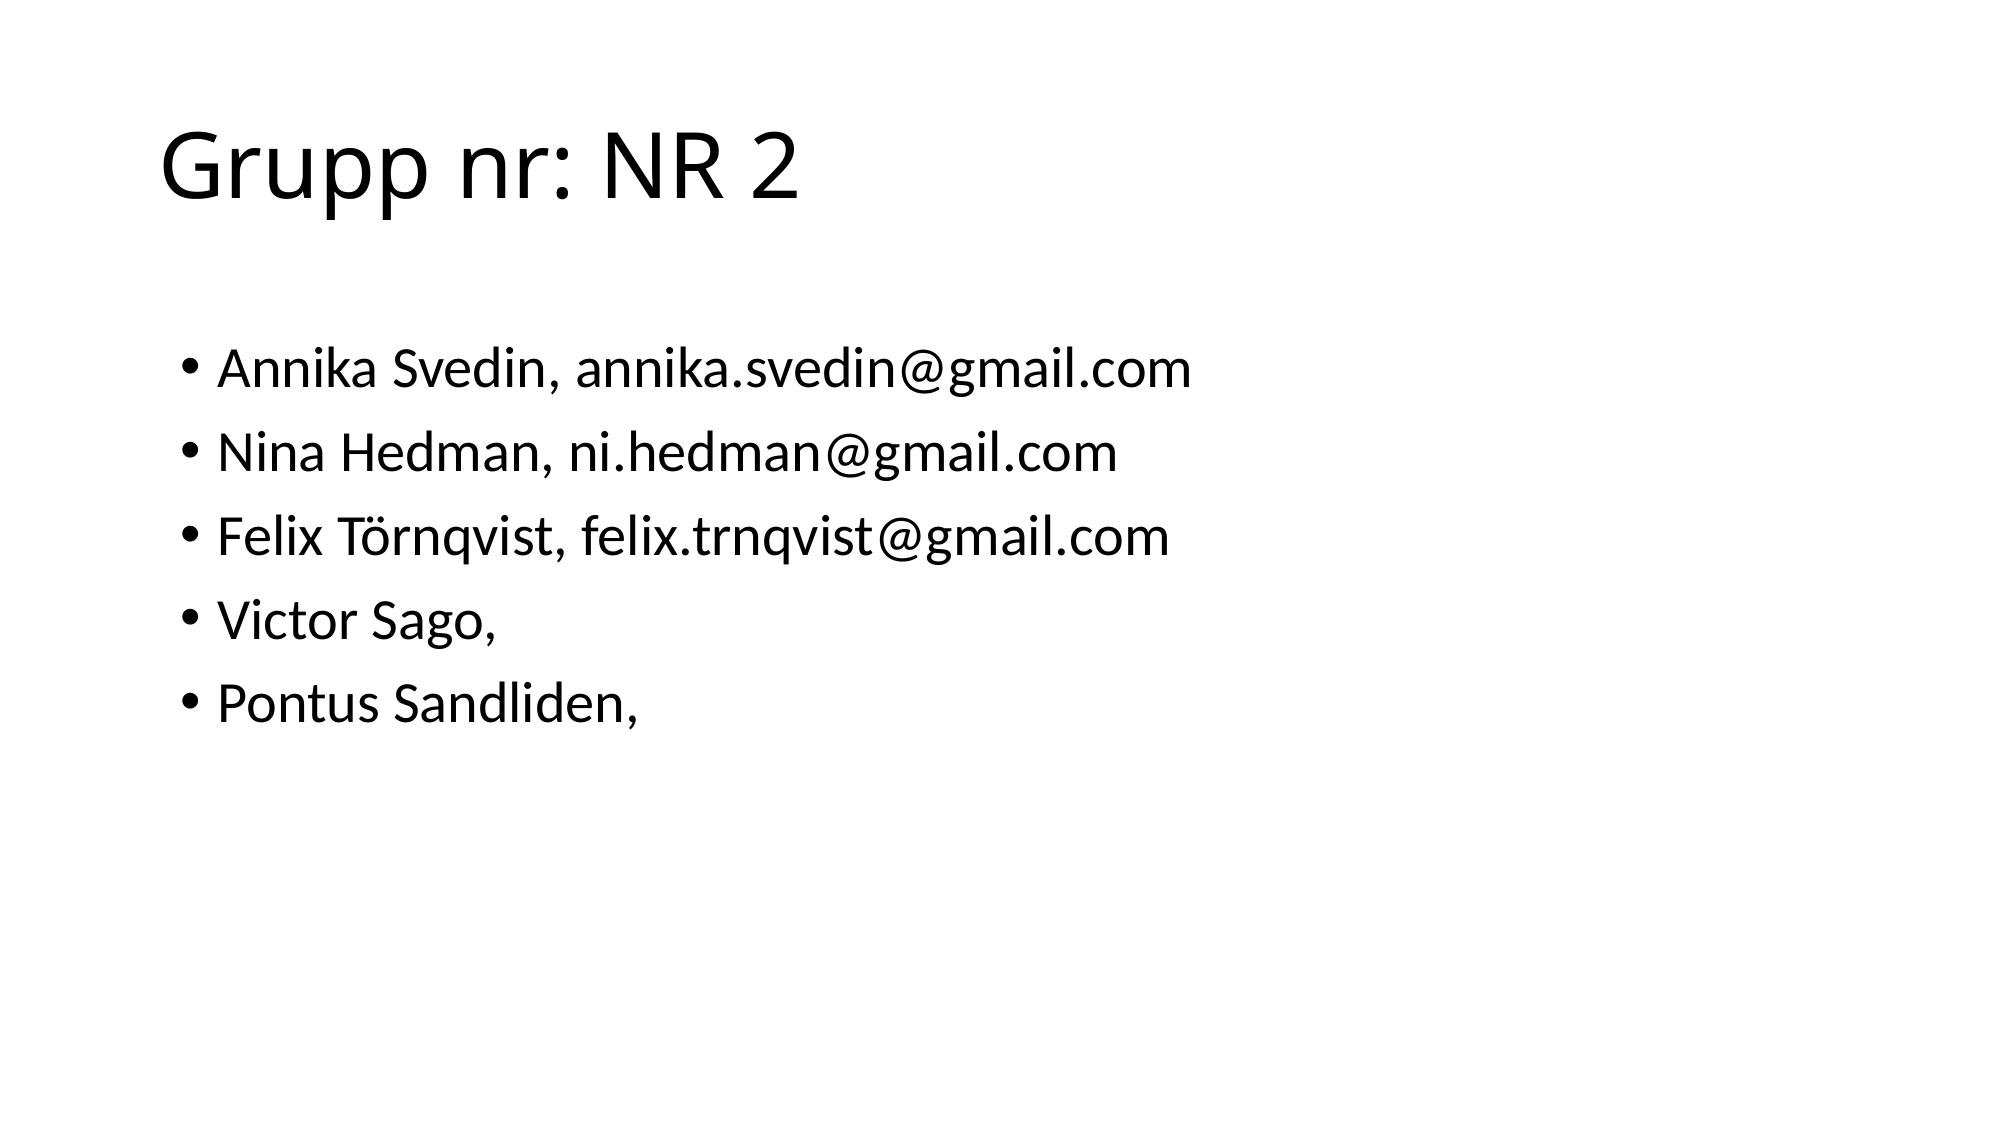

# Grupp nr: NR 2
Annika Svedin, annika.svedin@gmail.com
Nina Hedman, ni.hedman@gmail.com
Felix Törnqvist, felix.trnqvist@gmail.com
Victor Sago,
Pontus Sandliden,